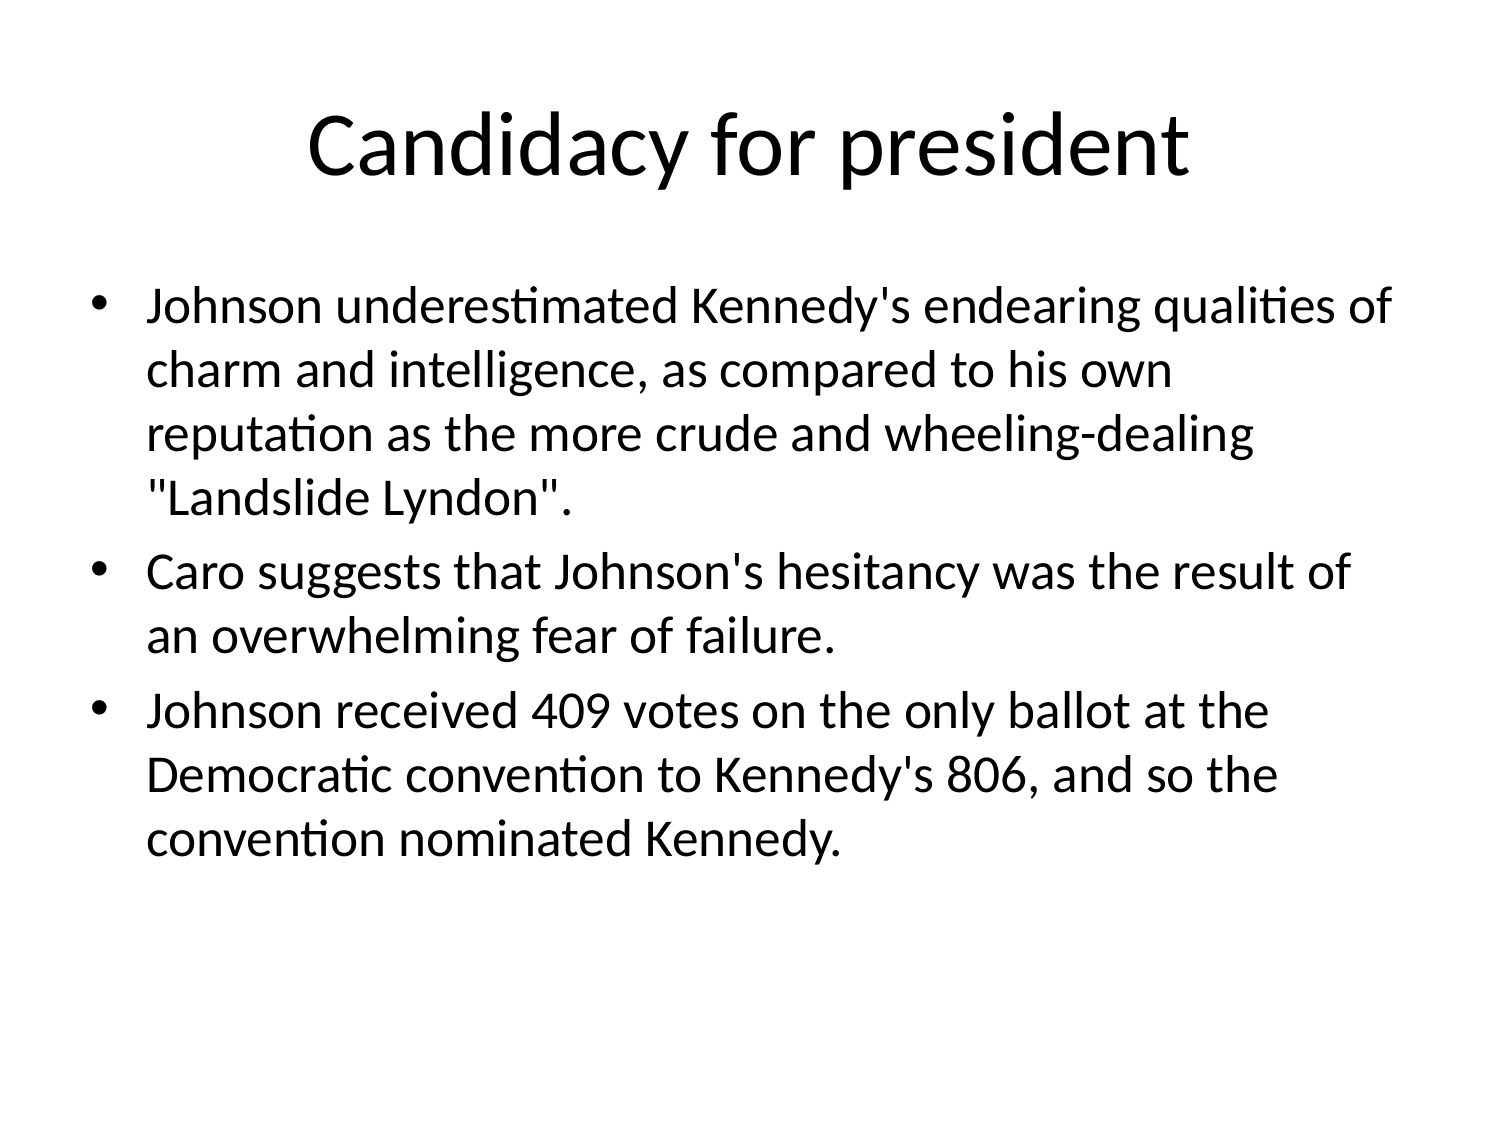

# Candidacy for president
Johnson underestimated Kennedy's endearing qualities of charm and intelligence, as compared to his own reputation as the more crude and wheeling-dealing "Landslide Lyndon".
Caro suggests that Johnson's hesitancy was the result of an overwhelming fear of failure.
Johnson received 409 votes on the only ballot at the Democratic convention to Kennedy's 806, and so the convention nominated Kennedy.